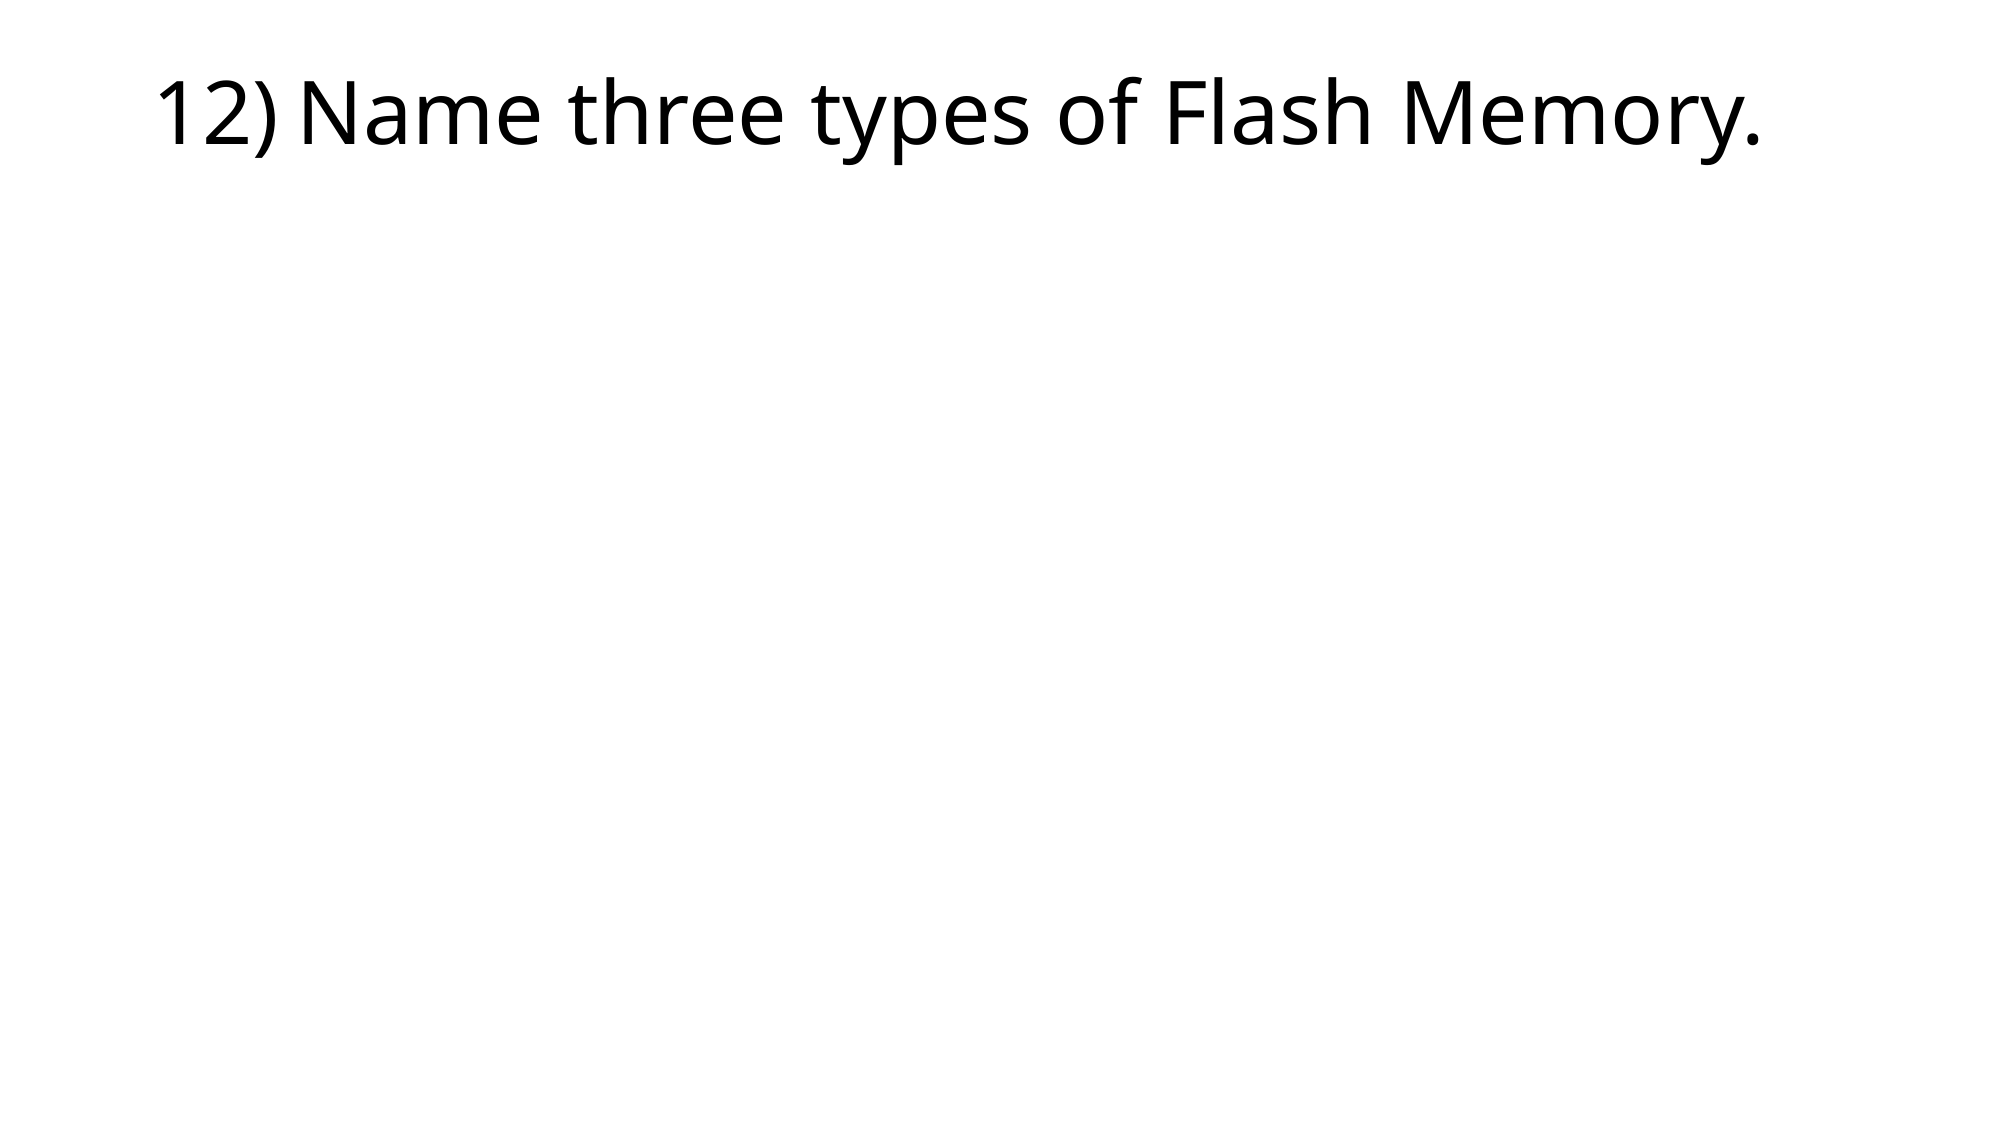

# 12)	Name three types of Flash Memory.